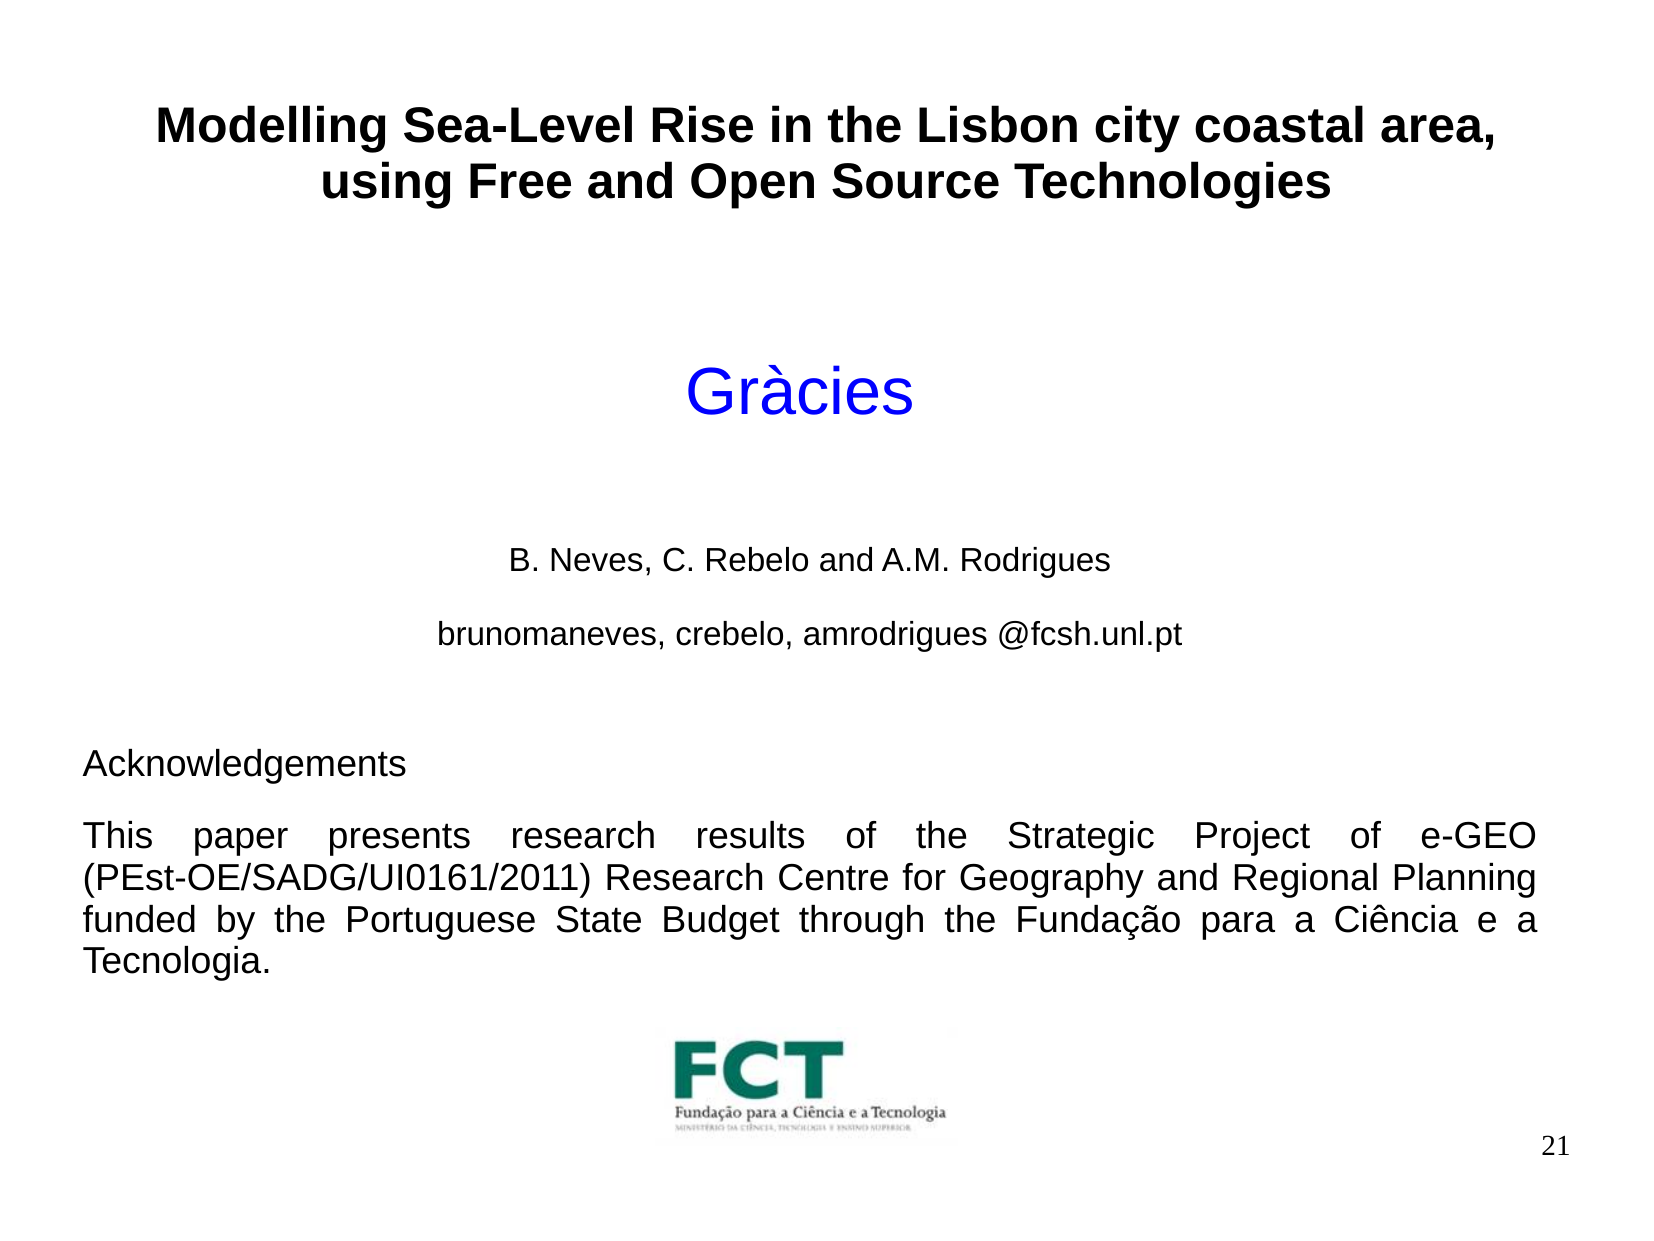

# Modelling Sea-Level Rise in the Lisbon city coastal area, using Free and Open Source Technologies
Gràcies
B. Neves, C. Rebelo and A.M. Rodrigues
brunomaneves, crebelo, amrodrigues @fcsh.unl.pt
Acknowledgements
This paper presents research results of the Strategic Project of e-GEO (PEst-OE/SADG/UI0161/2011) Research Centre for Geography and Regional Planning funded by the Portuguese State Budget through the Fundação para a Ciência e a Tecnologia.
21